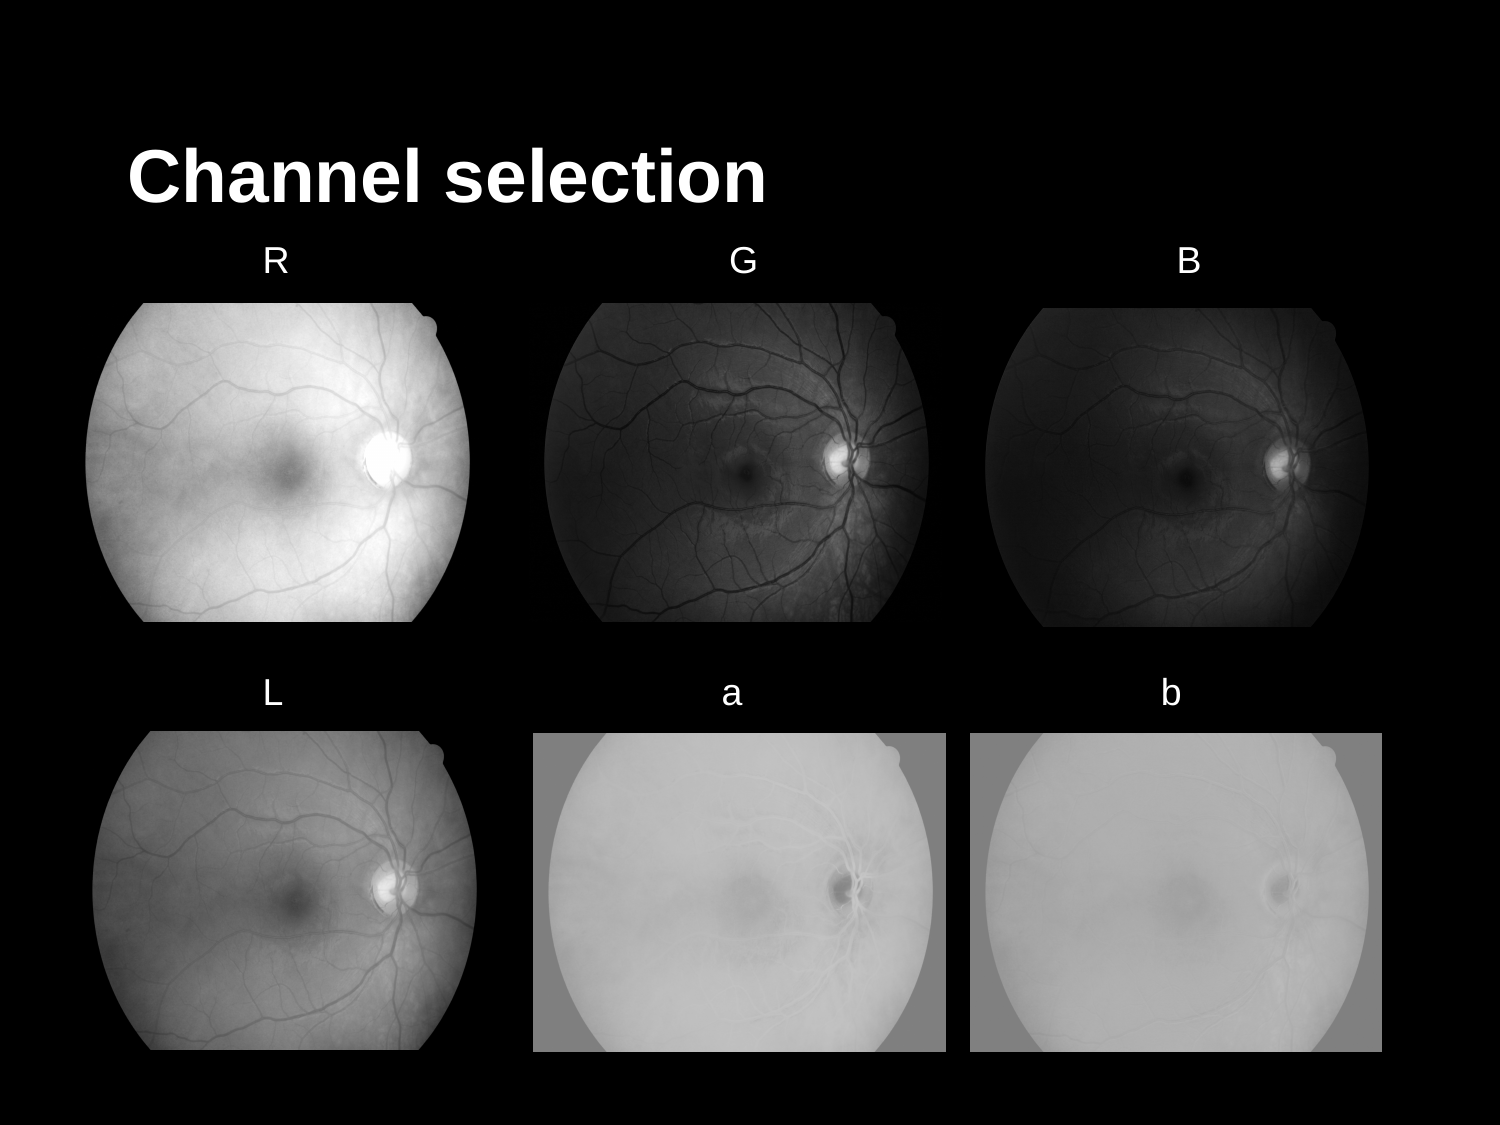

# Channel selection
 R G B
 L a b